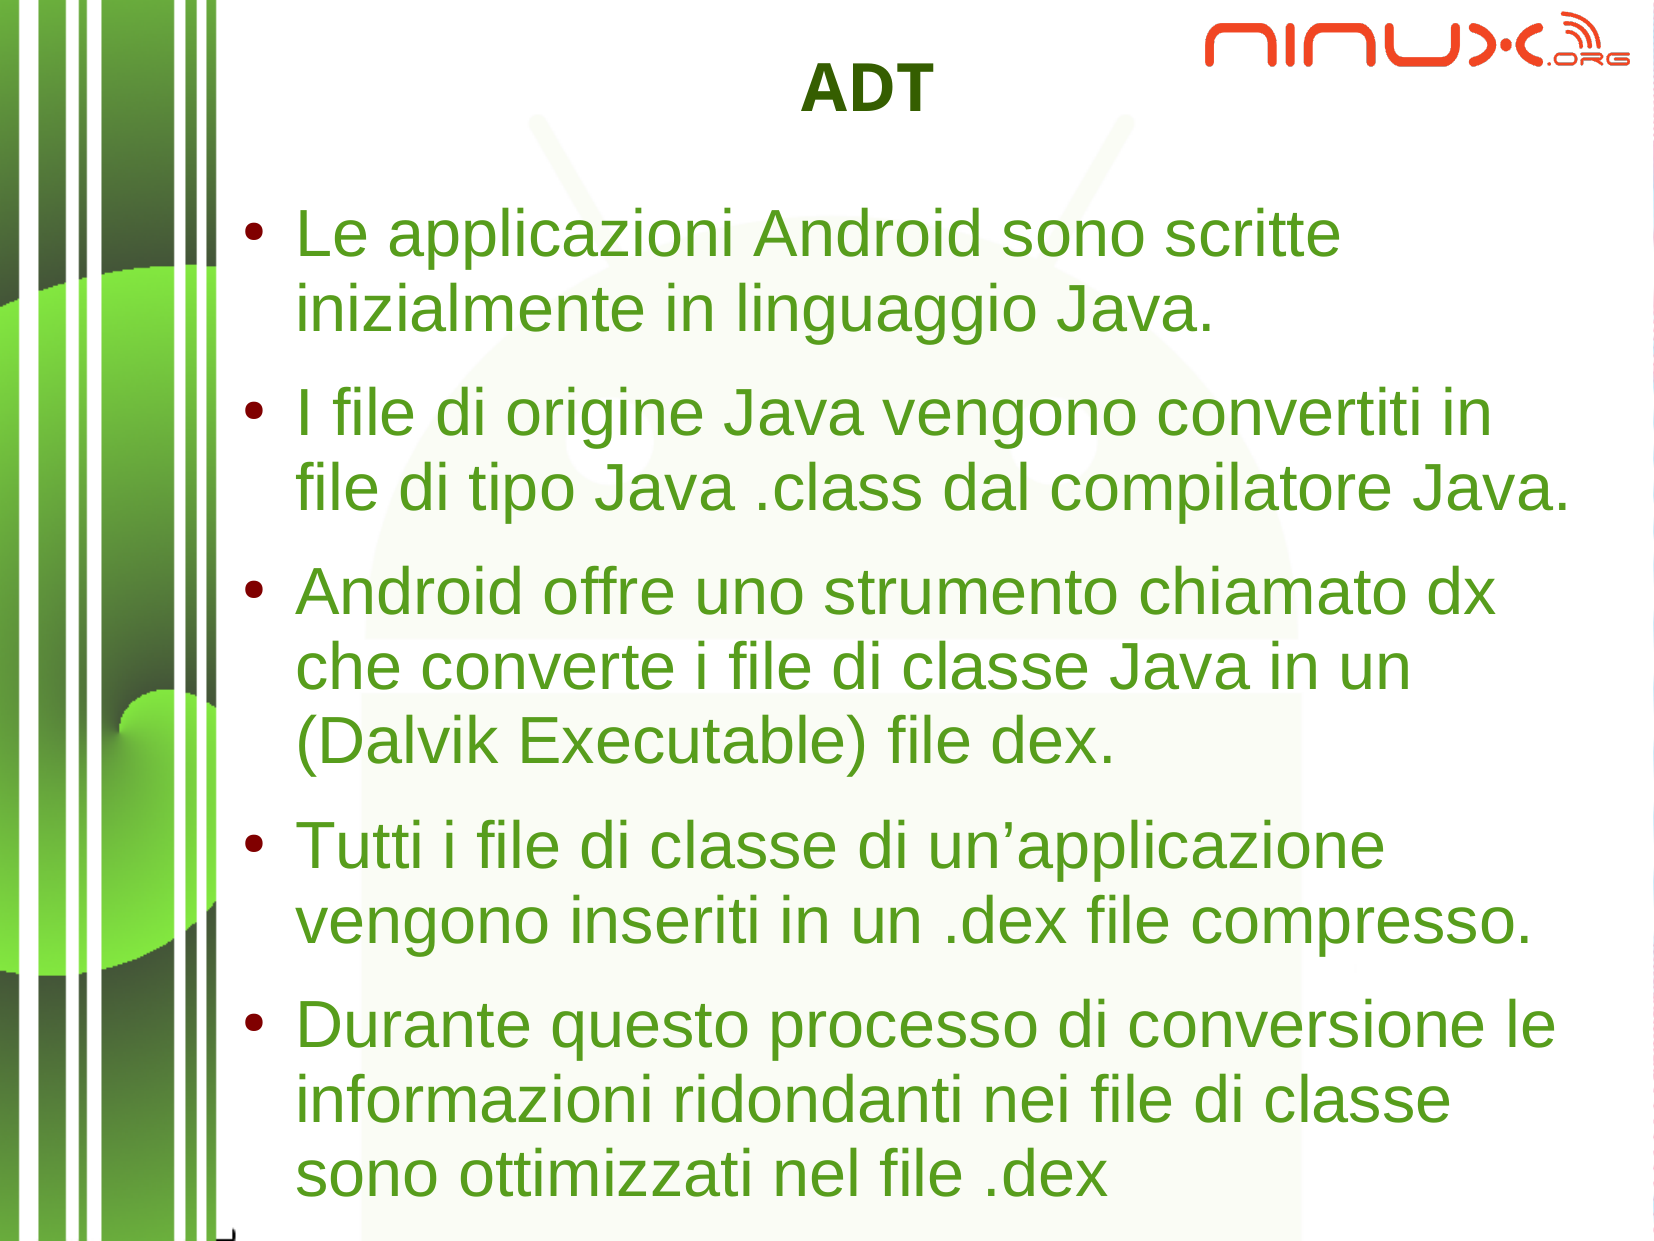

# ADT
Le applicazioni Android sono scritte inizialmente in linguaggio Java.
I file di origine Java vengono convertiti in file di tipo Java .class dal compilatore Java.
Android offre uno strumento chiamato dx che converte i file di classe Java in un (Dalvik Executable) file dex.
Tutti i file di classe di un’applicazione vengono inseriti in un .dex file compresso.
Durante questo processo di conversione le informazioni ridondanti nei file di classe sono ottimizzati nel file .dex